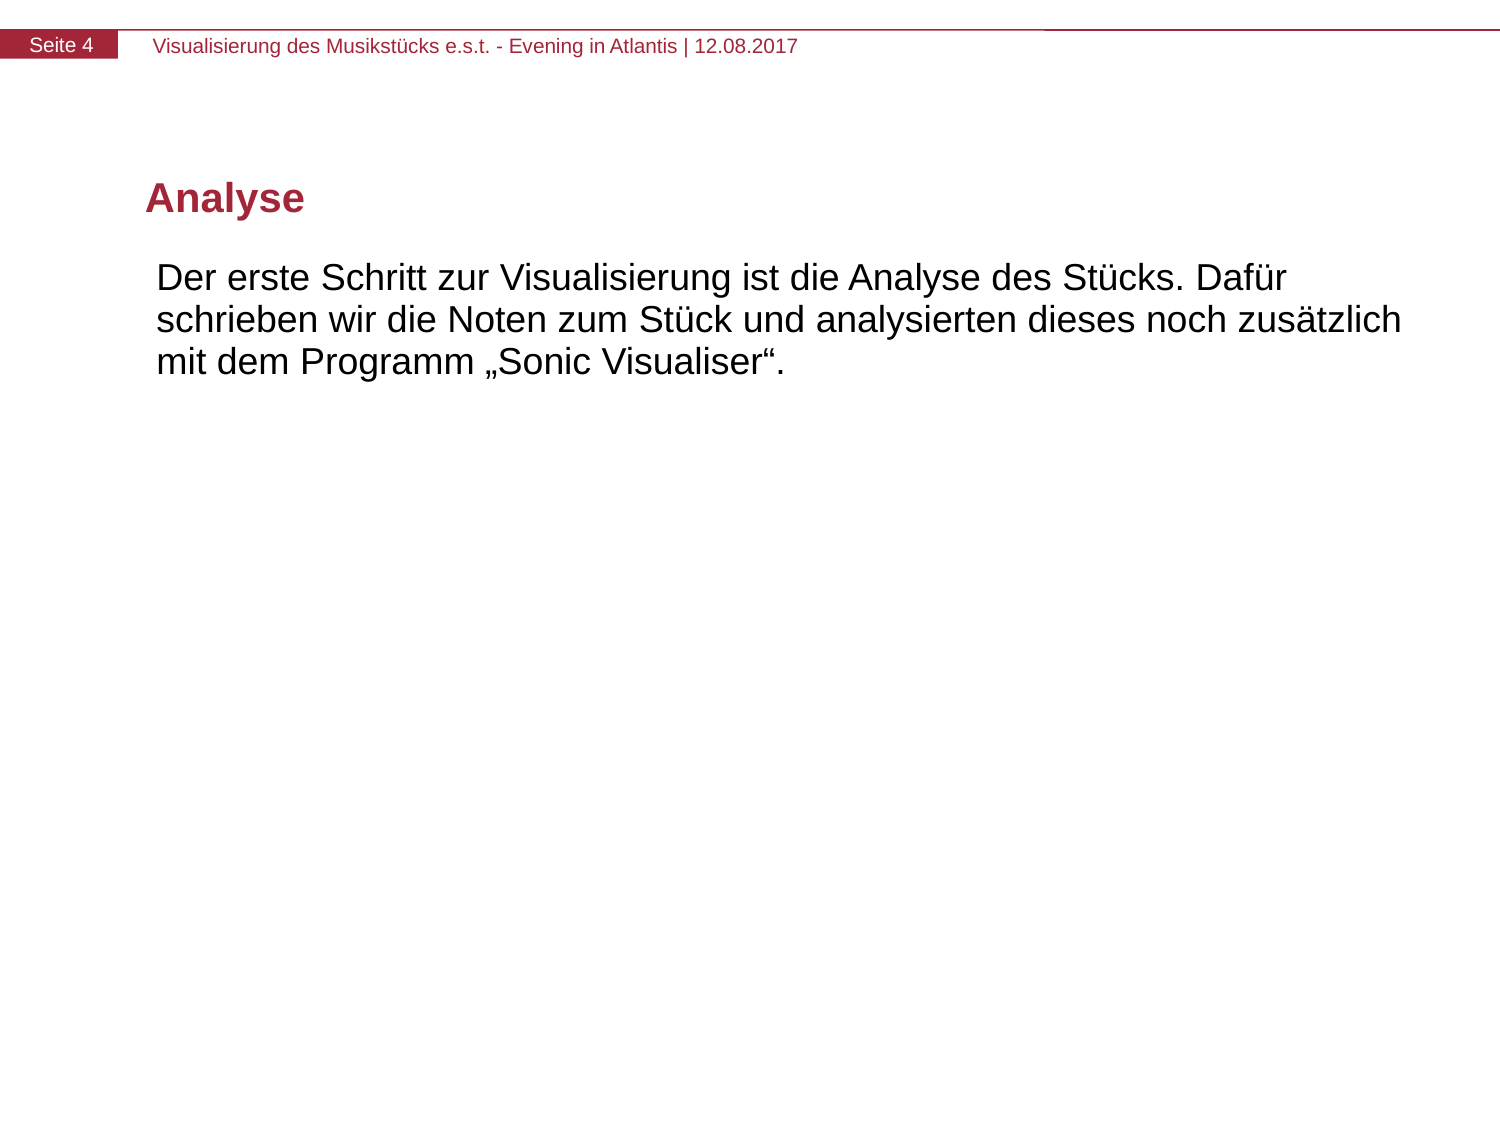

# Analyse
Der erste Schritt zur Visualisierung ist die Analyse des Stücks. Dafür schrieben wir die Noten zum Stück und analysierten dieses noch zusätzlich mit dem Programm „Sonic Visualiser“.